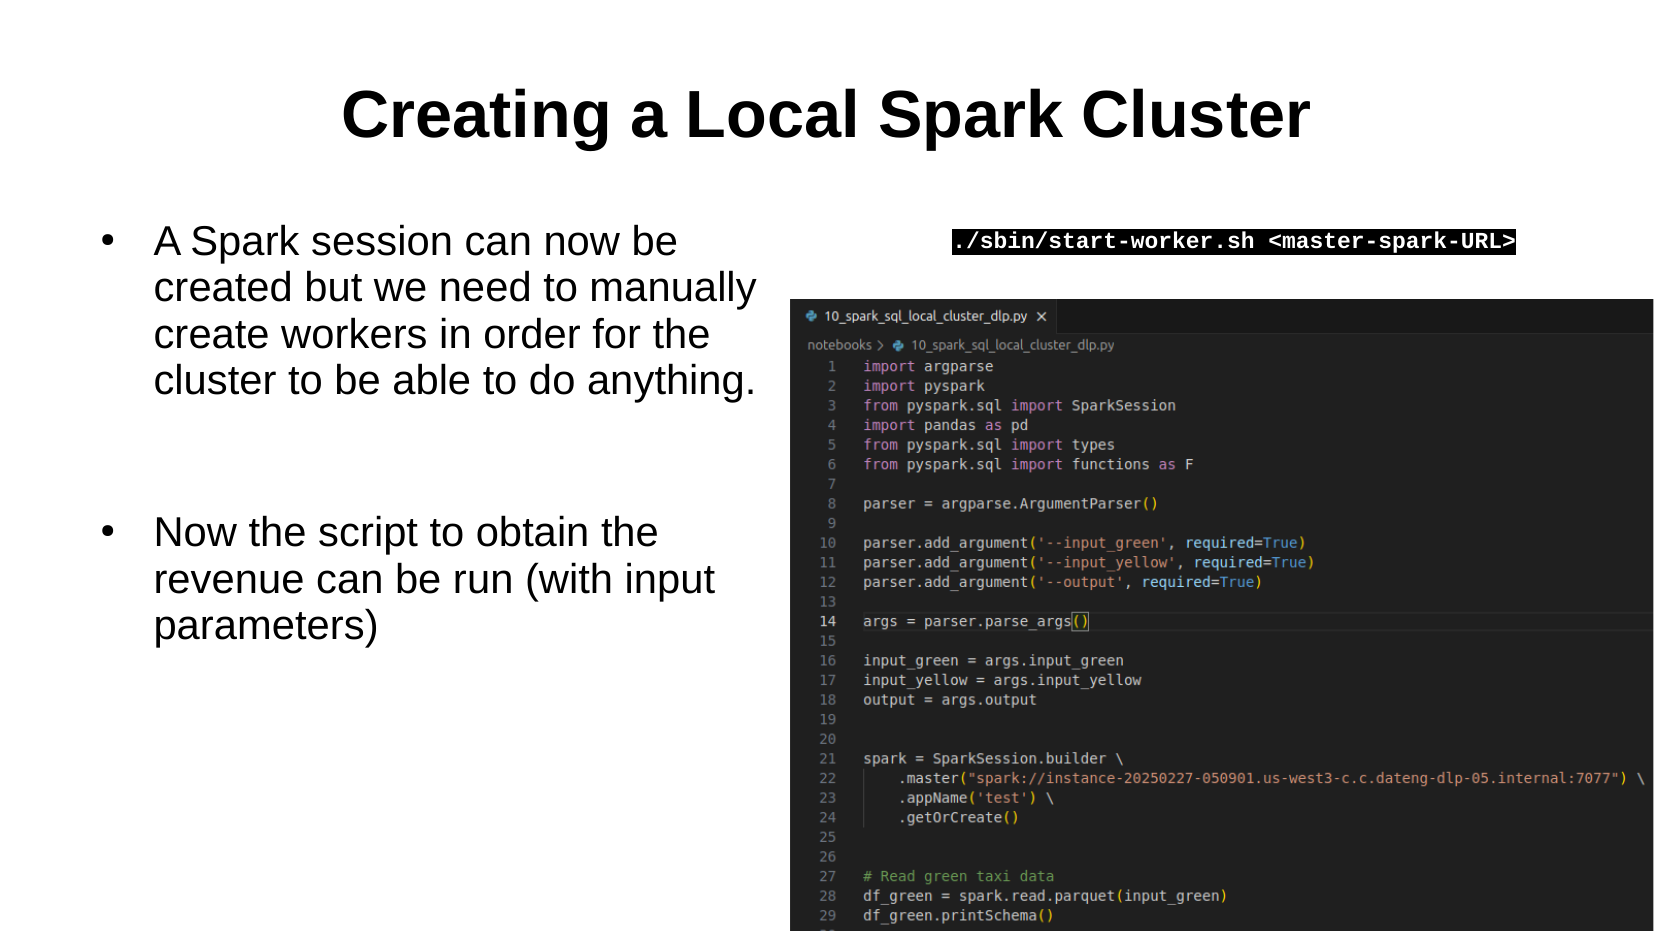

# Creating a Local Spark Cluster
A Spark session can now be created but we need to manually create workers in order for the cluster to be able to do anything.
Now the script to obtain the revenue can be run (with input parameters)
./sbin/start-worker.sh <master-spark-URL>